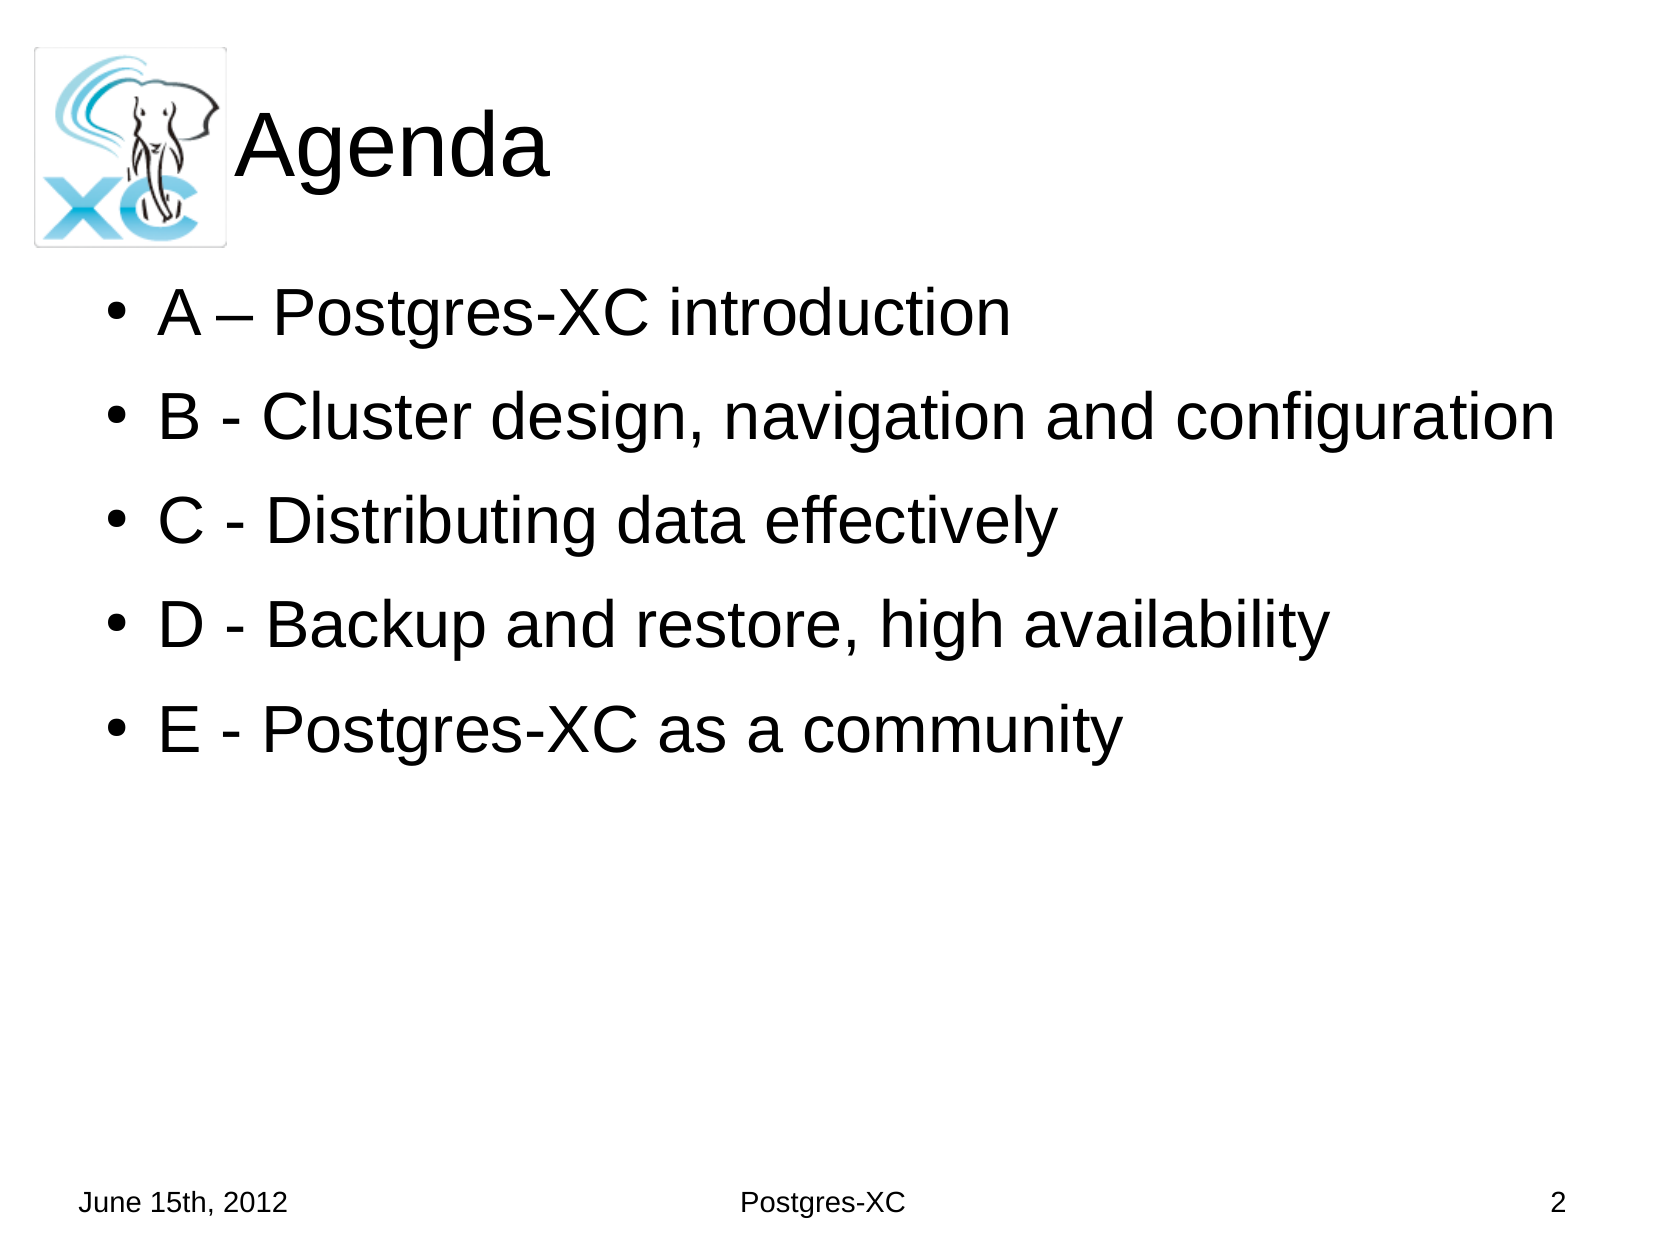

# Agenda
A – Postgres-XC introduction
B - Cluster design, navigation and configuration
C - Distributing data effectively
D - Backup and restore, high availability
E - Postgres-XC as a community
2